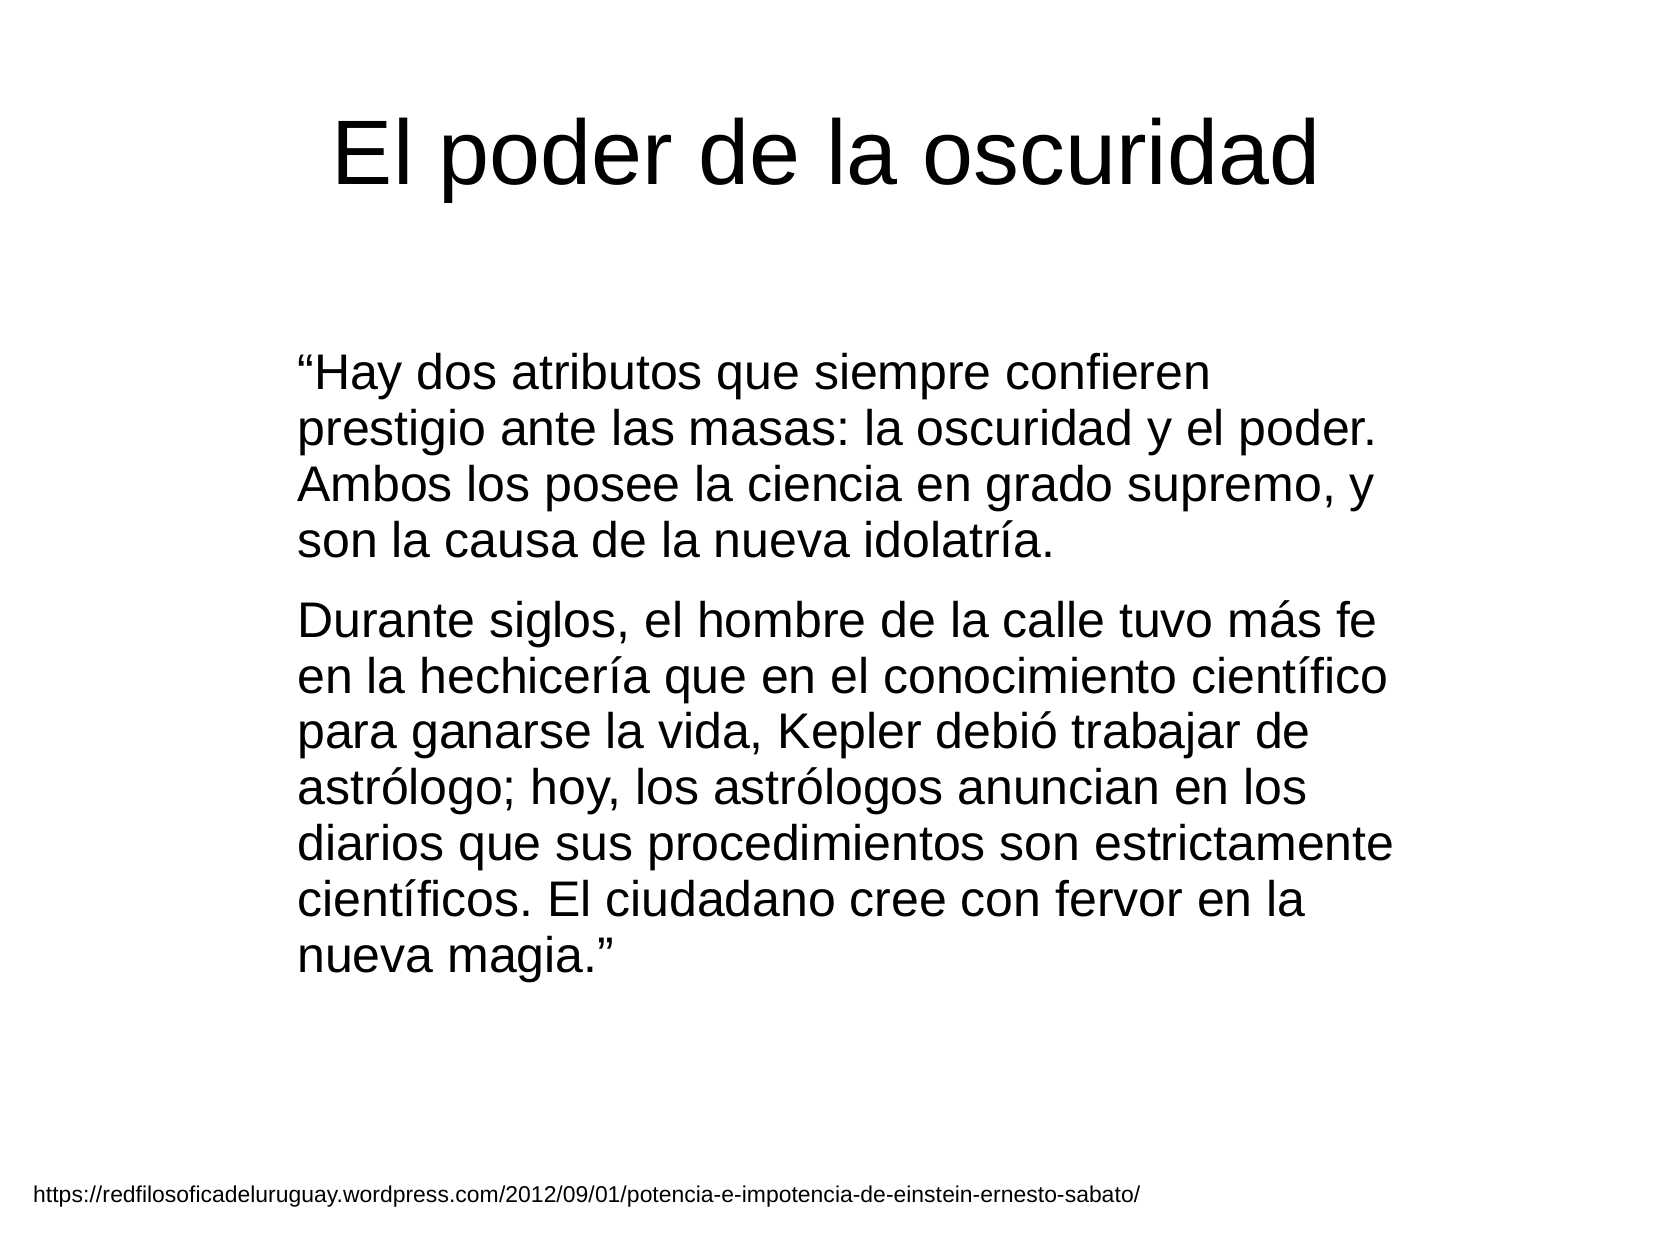

# El poder de la oscuridad
“Hay dos atributos que siempre confieren prestigio ante las masas: la oscuridad y el poder. Ambos los posee la ciencia en grado supremo, y son la causa de la nueva idolatría.
Durante siglos, el hombre de la calle tuvo más fe en la hechicería que en el conocimiento científico para ganarse la vida, Kepler debió trabajar de astrólogo; hoy, los astrólogos anuncian en los diarios que sus procedimientos son estrictamente científicos. El ciudadano cree con fervor en la nueva magia.”
https://redfilosoficadeluruguay.wordpress.com/2012/09/01/potencia-e-impotencia-de-einstein-ernesto-sabato/